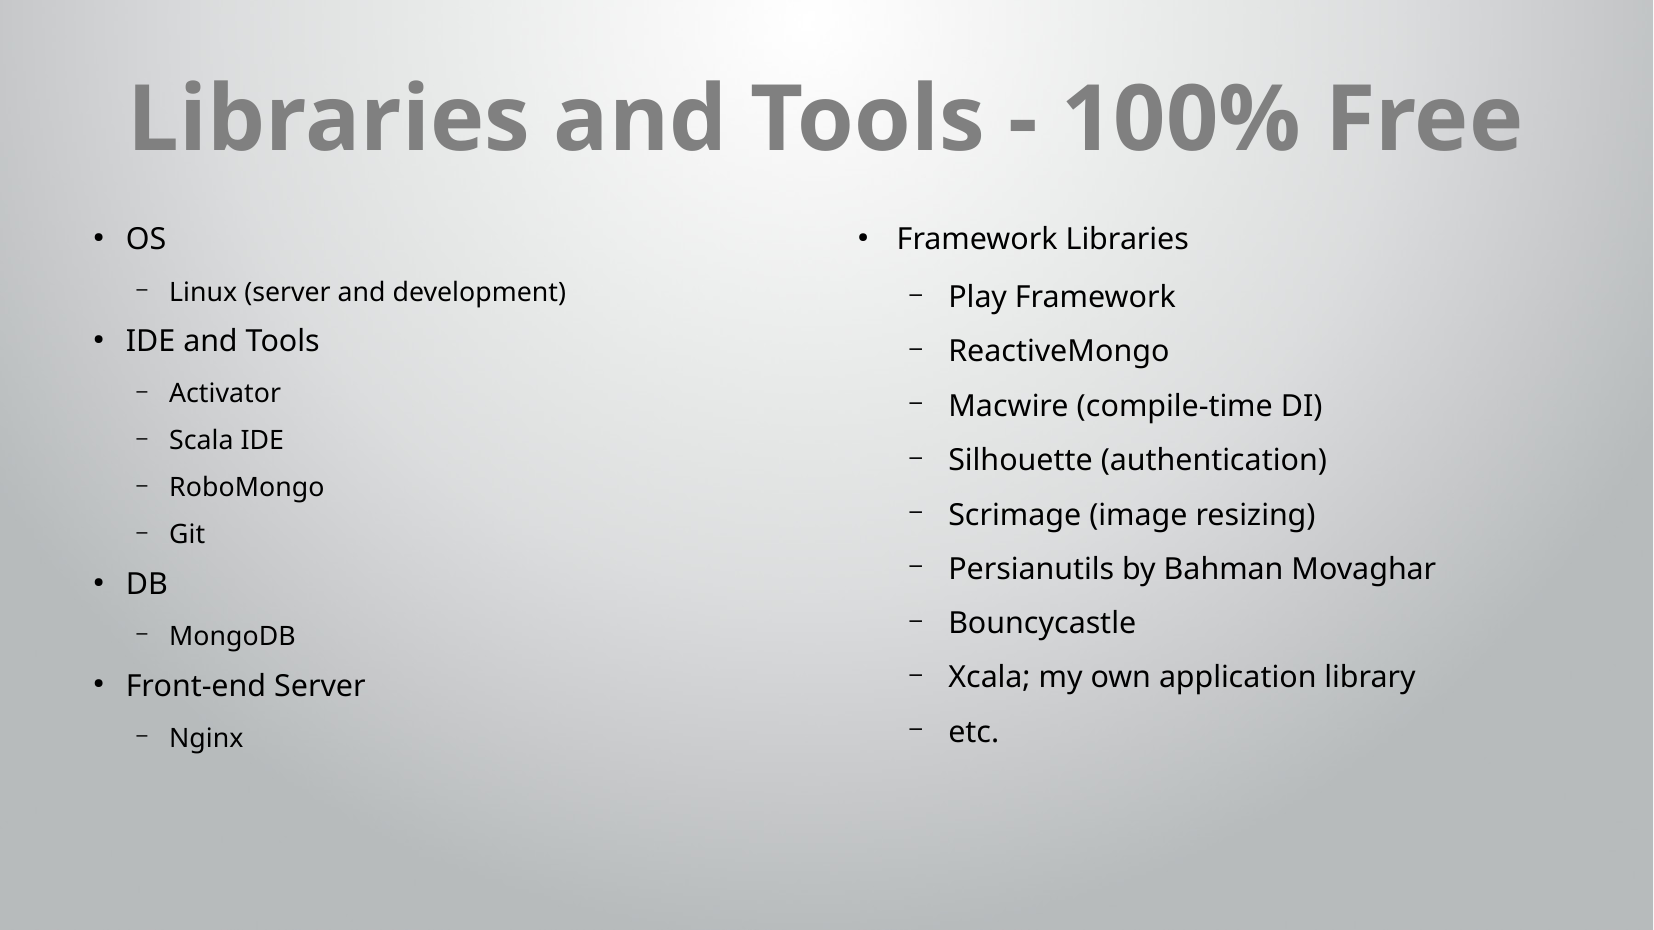

# Libraries and Tools - 100% Free
OS
Linux (server and development)
IDE and Tools
Activator
Scala IDE
RoboMongo
Git
DB
MongoDB
Front-end Server
Nginx
Framework Libraries
Play Framework
ReactiveMongo
Macwire (compile-time DI)
Silhouette (authentication)
Scrimage (image resizing)
Persianutils by Bahman Movaghar
Bouncycastle
Xcala; my own application library
etc.